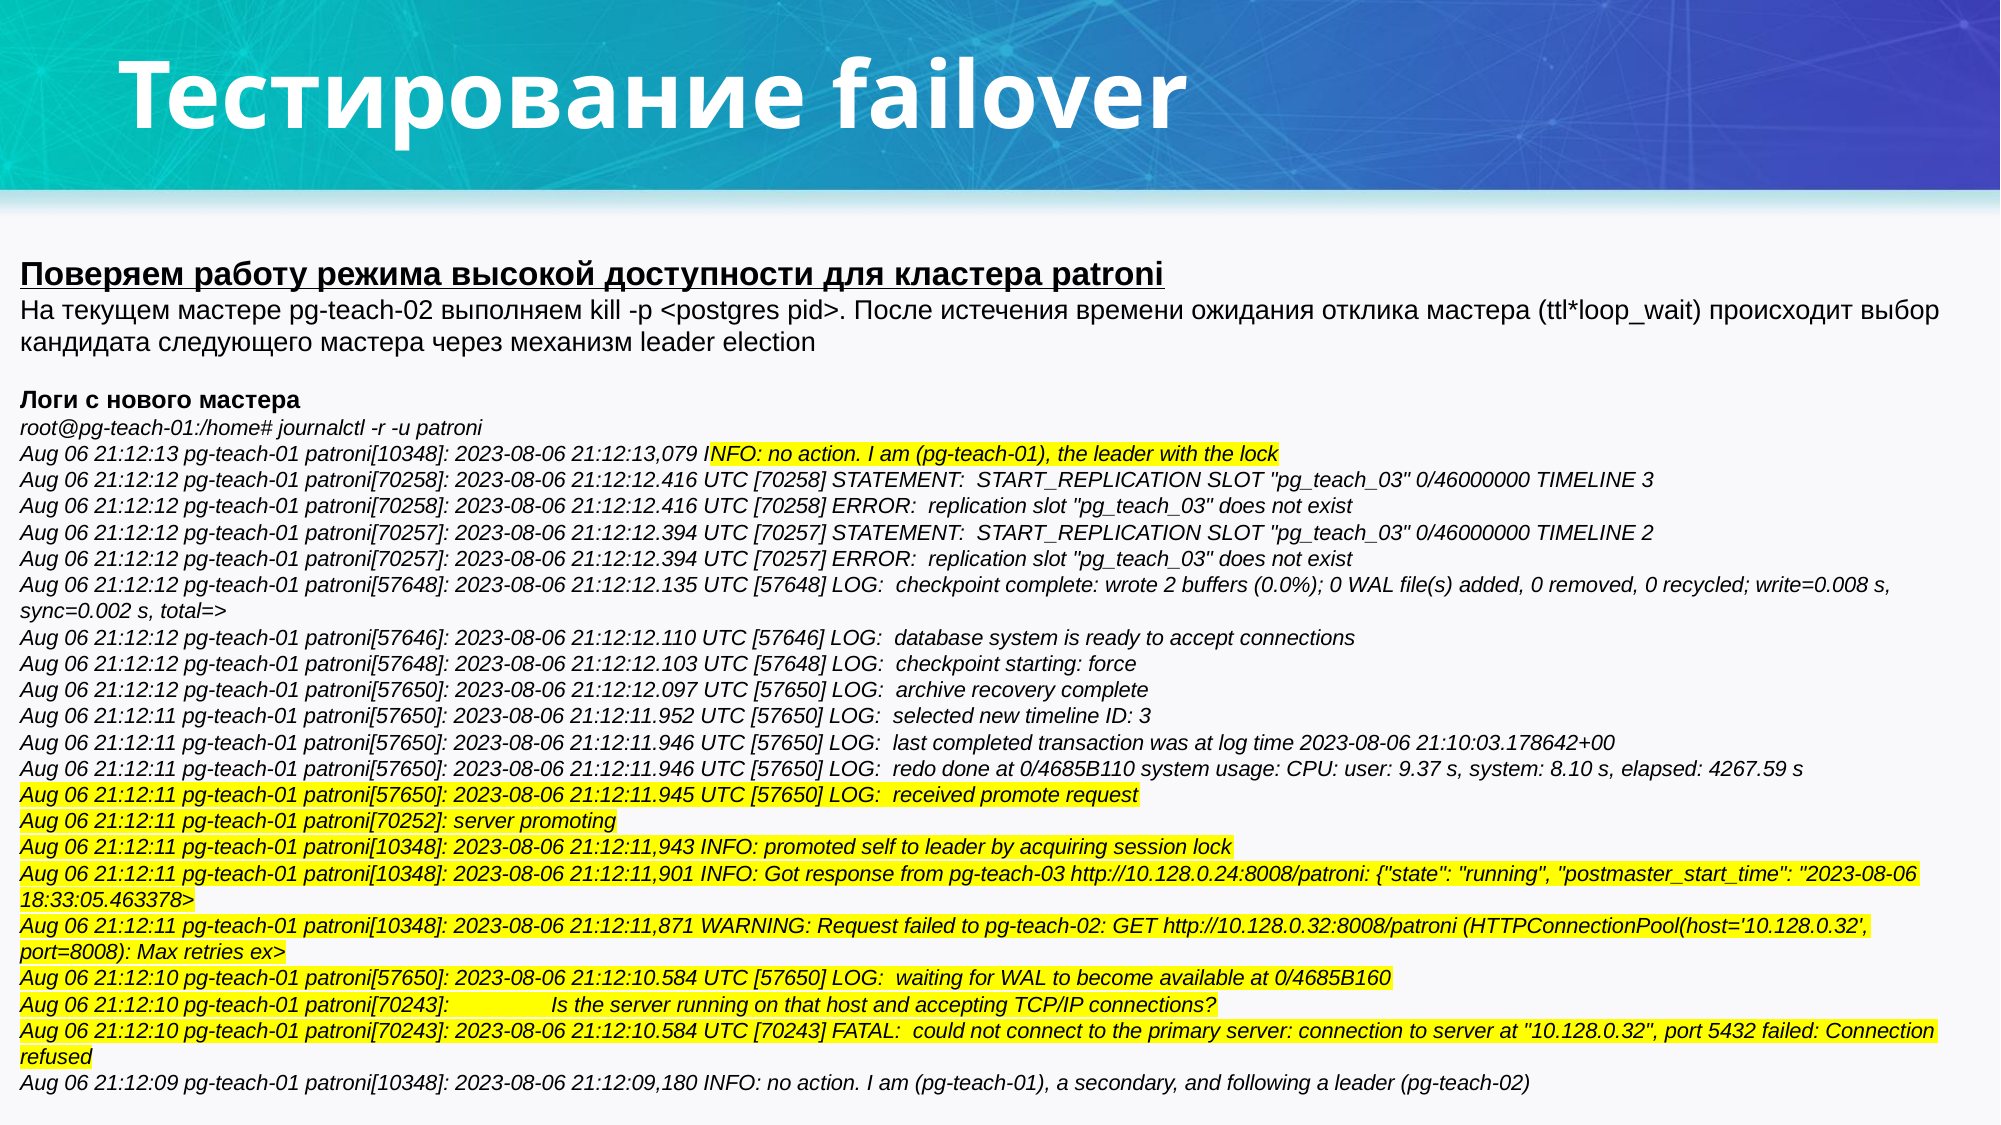

Тестирование failover
Поверяем работу режима высокой доступности для кластера patroni
На текущем мастере pg-teach-02 выполняем kill -p <postgres pid>. После истечения времени ожидания отклика мастера (ttl*loop_wait) происходит выбор кандидата следующего мастера через механизм leader election
Логи с нового мастера
root@pg-teach-01:/home# journalctl -r -u patroni
Aug 06 21:12:13 pg-teach-01 patroni[10348]: 2023-08-06 21:12:13,079 INFO: no action. I am (pg-teach-01), the leader with the lock
Aug 06 21:12:12 pg-teach-01 patroni[70258]: 2023-08-06 21:12:12.416 UTC [70258] STATEMENT: START_REPLICATION SLOT "pg_teach_03" 0/46000000 TIMELINE 3
Aug 06 21:12:12 pg-teach-01 patroni[70258]: 2023-08-06 21:12:12.416 UTC [70258] ERROR: replication slot "pg_teach_03" does not exist
Aug 06 21:12:12 pg-teach-01 patroni[70257]: 2023-08-06 21:12:12.394 UTC [70257] STATEMENT: START_REPLICATION SLOT "pg_teach_03" 0/46000000 TIMELINE 2
Aug 06 21:12:12 pg-teach-01 patroni[70257]: 2023-08-06 21:12:12.394 UTC [70257] ERROR: replication slot "pg_teach_03" does not exist
Aug 06 21:12:12 pg-teach-01 patroni[57648]: 2023-08-06 21:12:12.135 UTC [57648] LOG: checkpoint complete: wrote 2 buffers (0.0%); 0 WAL file(s) added, 0 removed, 0 recycled; write=0.008 s, sync=0.002 s, total=>
Aug 06 21:12:12 pg-teach-01 patroni[57646]: 2023-08-06 21:12:12.110 UTC [57646] LOG: database system is ready to accept connections
Aug 06 21:12:12 pg-teach-01 patroni[57648]: 2023-08-06 21:12:12.103 UTC [57648] LOG: checkpoint starting: force
Aug 06 21:12:12 pg-teach-01 patroni[57650]: 2023-08-06 21:12:12.097 UTC [57650] LOG: archive recovery complete
Aug 06 21:12:11 pg-teach-01 patroni[57650]: 2023-08-06 21:12:11.952 UTC [57650] LOG: selected new timeline ID: 3
Aug 06 21:12:11 pg-teach-01 patroni[57650]: 2023-08-06 21:12:11.946 UTC [57650] LOG: last completed transaction was at log time 2023-08-06 21:10:03.178642+00
Aug 06 21:12:11 pg-teach-01 patroni[57650]: 2023-08-06 21:12:11.946 UTC [57650] LOG: redo done at 0/4685B110 system usage: CPU: user: 9.37 s, system: 8.10 s, elapsed: 4267.59 s
Aug 06 21:12:11 pg-teach-01 patroni[57650]: 2023-08-06 21:12:11.945 UTC [57650] LOG: received promote request
Aug 06 21:12:11 pg-teach-01 patroni[70252]: server promoting
Aug 06 21:12:11 pg-teach-01 patroni[10348]: 2023-08-06 21:12:11,943 INFO: promoted self to leader by acquiring session lock
Aug 06 21:12:11 pg-teach-01 patroni[10348]: 2023-08-06 21:12:11,901 INFO: Got response from pg-teach-03 http://10.128.0.24:8008/patroni: {"state": "running", "postmaster_start_time": "2023-08-06 18:33:05.463378>
Aug 06 21:12:11 pg-teach-01 patroni[10348]: 2023-08-06 21:12:11,871 WARNING: Request failed to pg-teach-02: GET http://10.128.0.32:8008/patroni (HTTPConnectionPool(host='10.128.0.32', port=8008): Max retries ex>
Aug 06 21:12:10 pg-teach-01 patroni[57650]: 2023-08-06 21:12:10.584 UTC [57650] LOG: waiting for WAL to become available at 0/4685B160
Aug 06 21:12:10 pg-teach-01 patroni[70243]: Is the server running on that host and accepting TCP/IP connections?
Aug 06 21:12:10 pg-teach-01 patroni[70243]: 2023-08-06 21:12:10.584 UTC [70243] FATAL: could not connect to the primary server: connection to server at "10.128.0.32", port 5432 failed: Connection refused
Aug 06 21:12:09 pg-teach-01 patroni[10348]: 2023-08-06 21:12:09,180 INFO: no action. I am (pg-teach-01), a secondary, and following a leader (pg-teach-02)